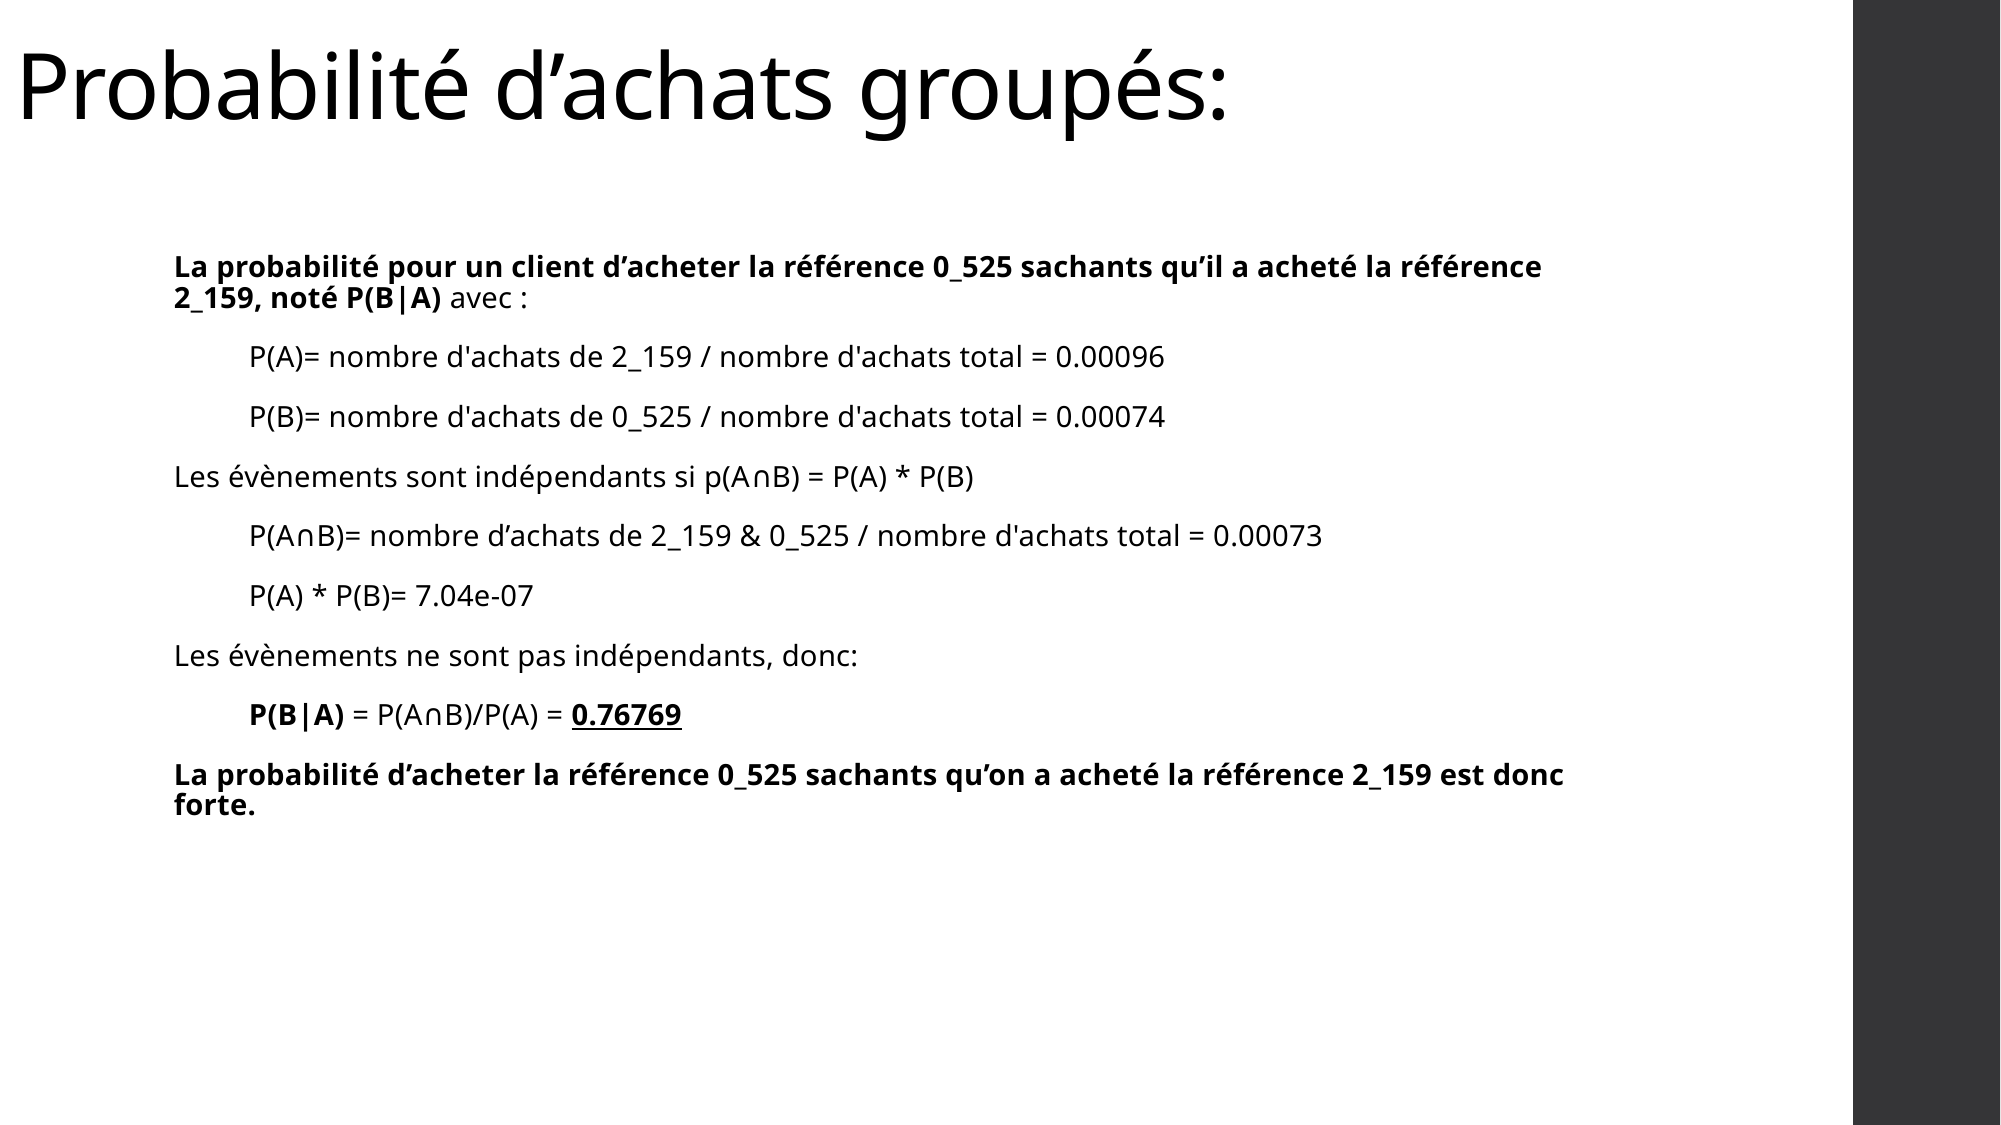

# Probabilité d’achats groupés:
La probabilité pour un client d’acheter la référence 0_525 sachants qu’il a acheté la référence 2_159, noté P(B|A) avec :
	P(A)= nombre d'achats de 2_159 / nombre d'achats total = 0.00096
	P(B)= nombre d'achats de 0_525 / nombre d'achats total = 0.00074
Les évènements sont indépendants si p(A∩B) = P(A) * P(B)
	P(A∩B)= nombre d’achats de 2_159 & 0_525 / nombre d'achats total = 0.00073
	P(A) * P(B)= 7.04e-07
Les évènements ne sont pas indépendants, donc:
	P(B|A) = P(A∩B)/P(A) = 0.76769
La probabilité d’acheter la référence 0_525 sachants qu’on a acheté la référence 2_159 est donc forte.